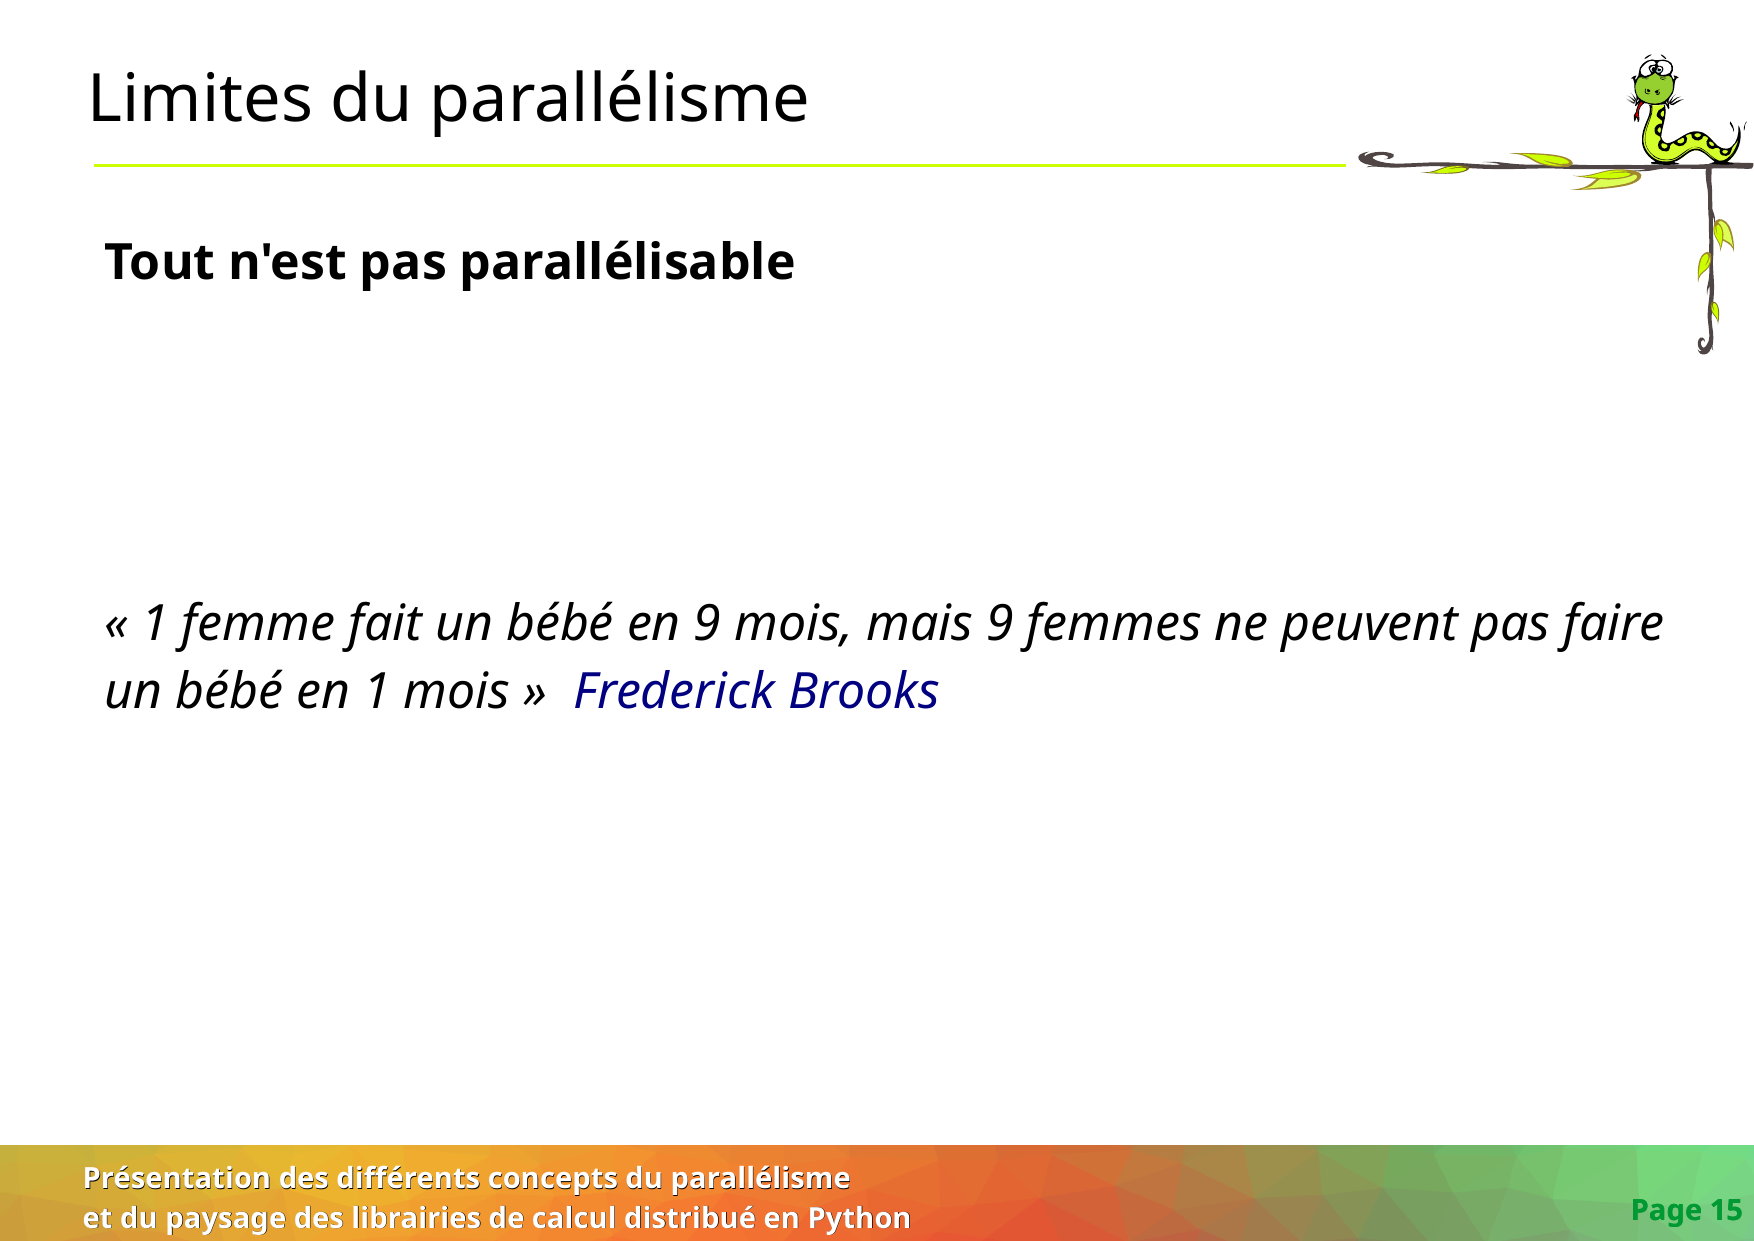

# Limites du parallélisme
Tout n'est pas parallélisable
« 1 femme fait un bébé en 9 mois, mais 9 femmes ne peuvent pas faire un bébé en 1 mois » Frederick Brooks
15